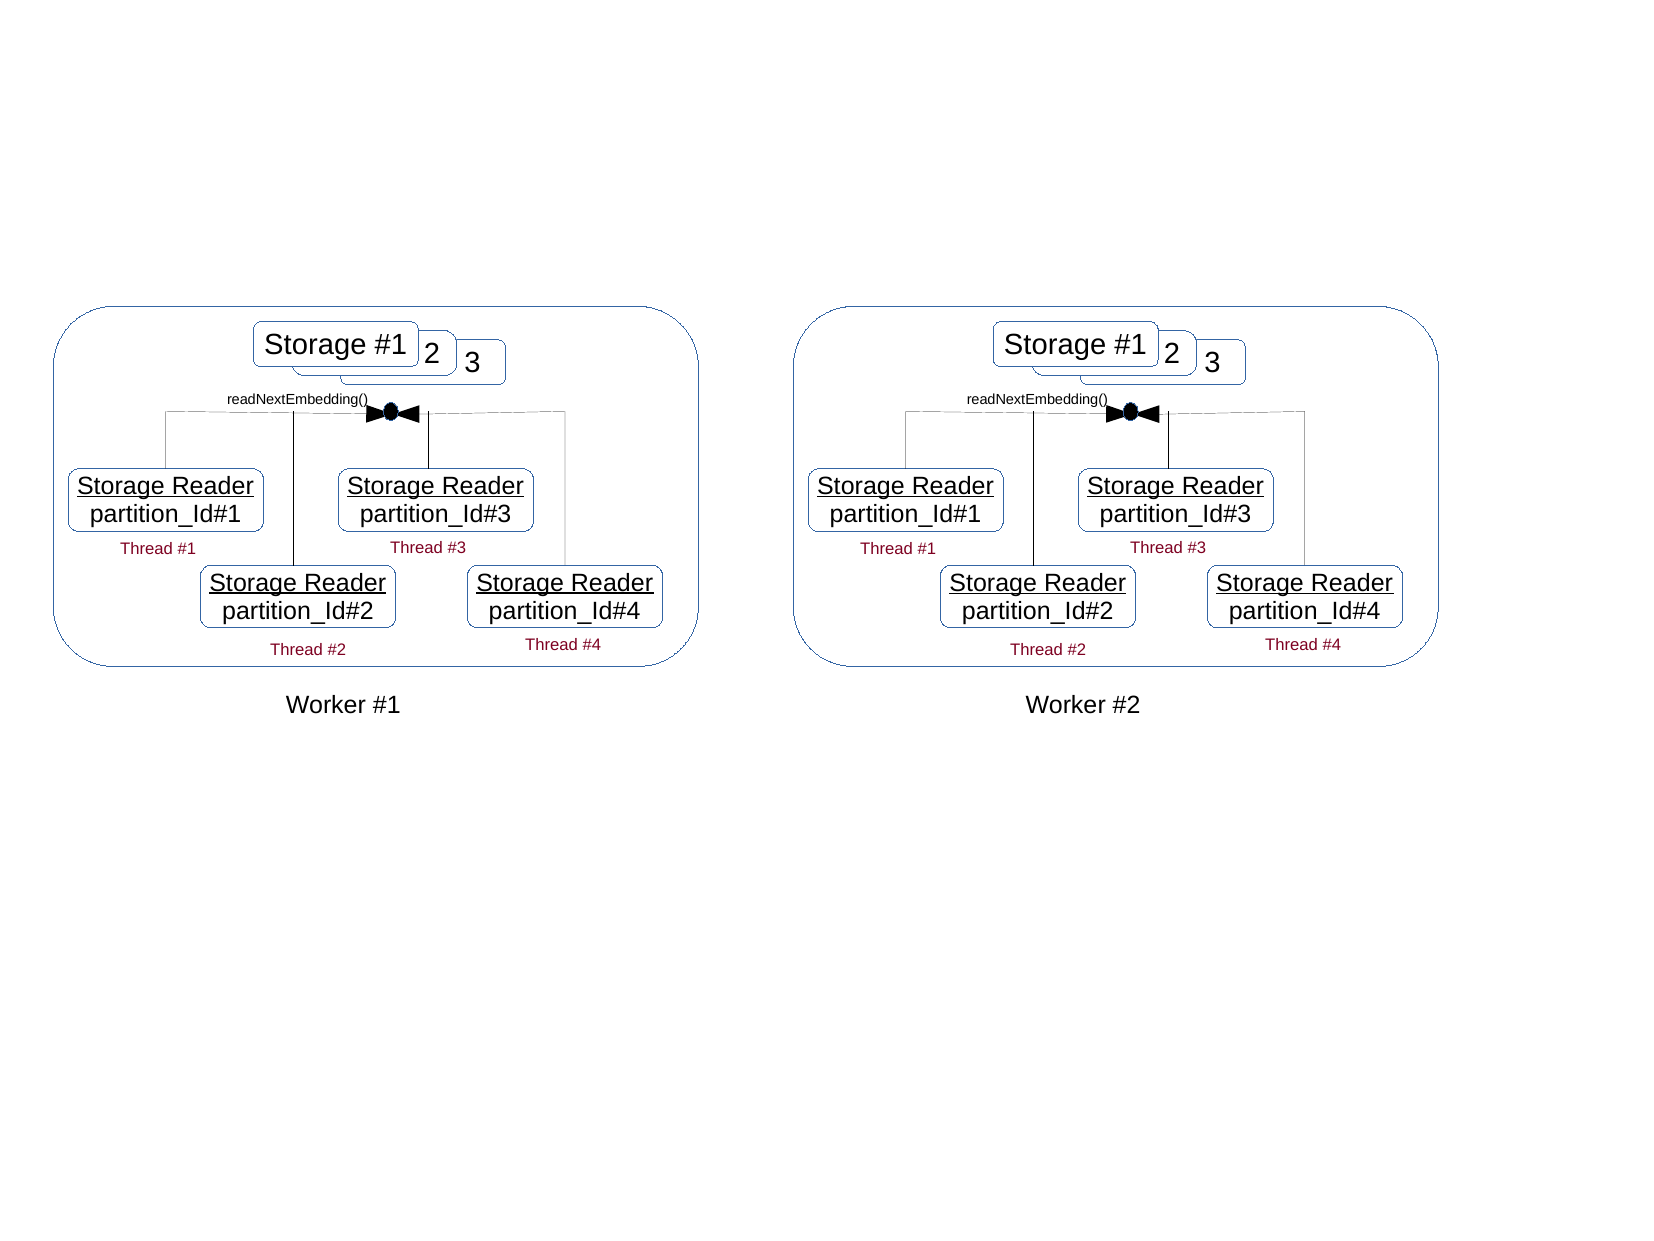

Storage #1
Storage #1
 2
 2
 3
 3
readNextEmbedding()
readNextEmbedding()
Storage Reader
partition_Id#1
Storage Reader
partition_Id#3
Storage Reader
partition_Id#1
Storage Reader
partition_Id#3
Thread #3
Thread #3
Thread #1
Thread #1
Storage Reader
partition_Id#2
Storage Reader
partition_Id#4
Storage Reader
partition_Id#2
Storage Reader
partition_Id#4
Thread #4
Thread #4
Thread #2
Thread #2
Worker #1
Worker #2